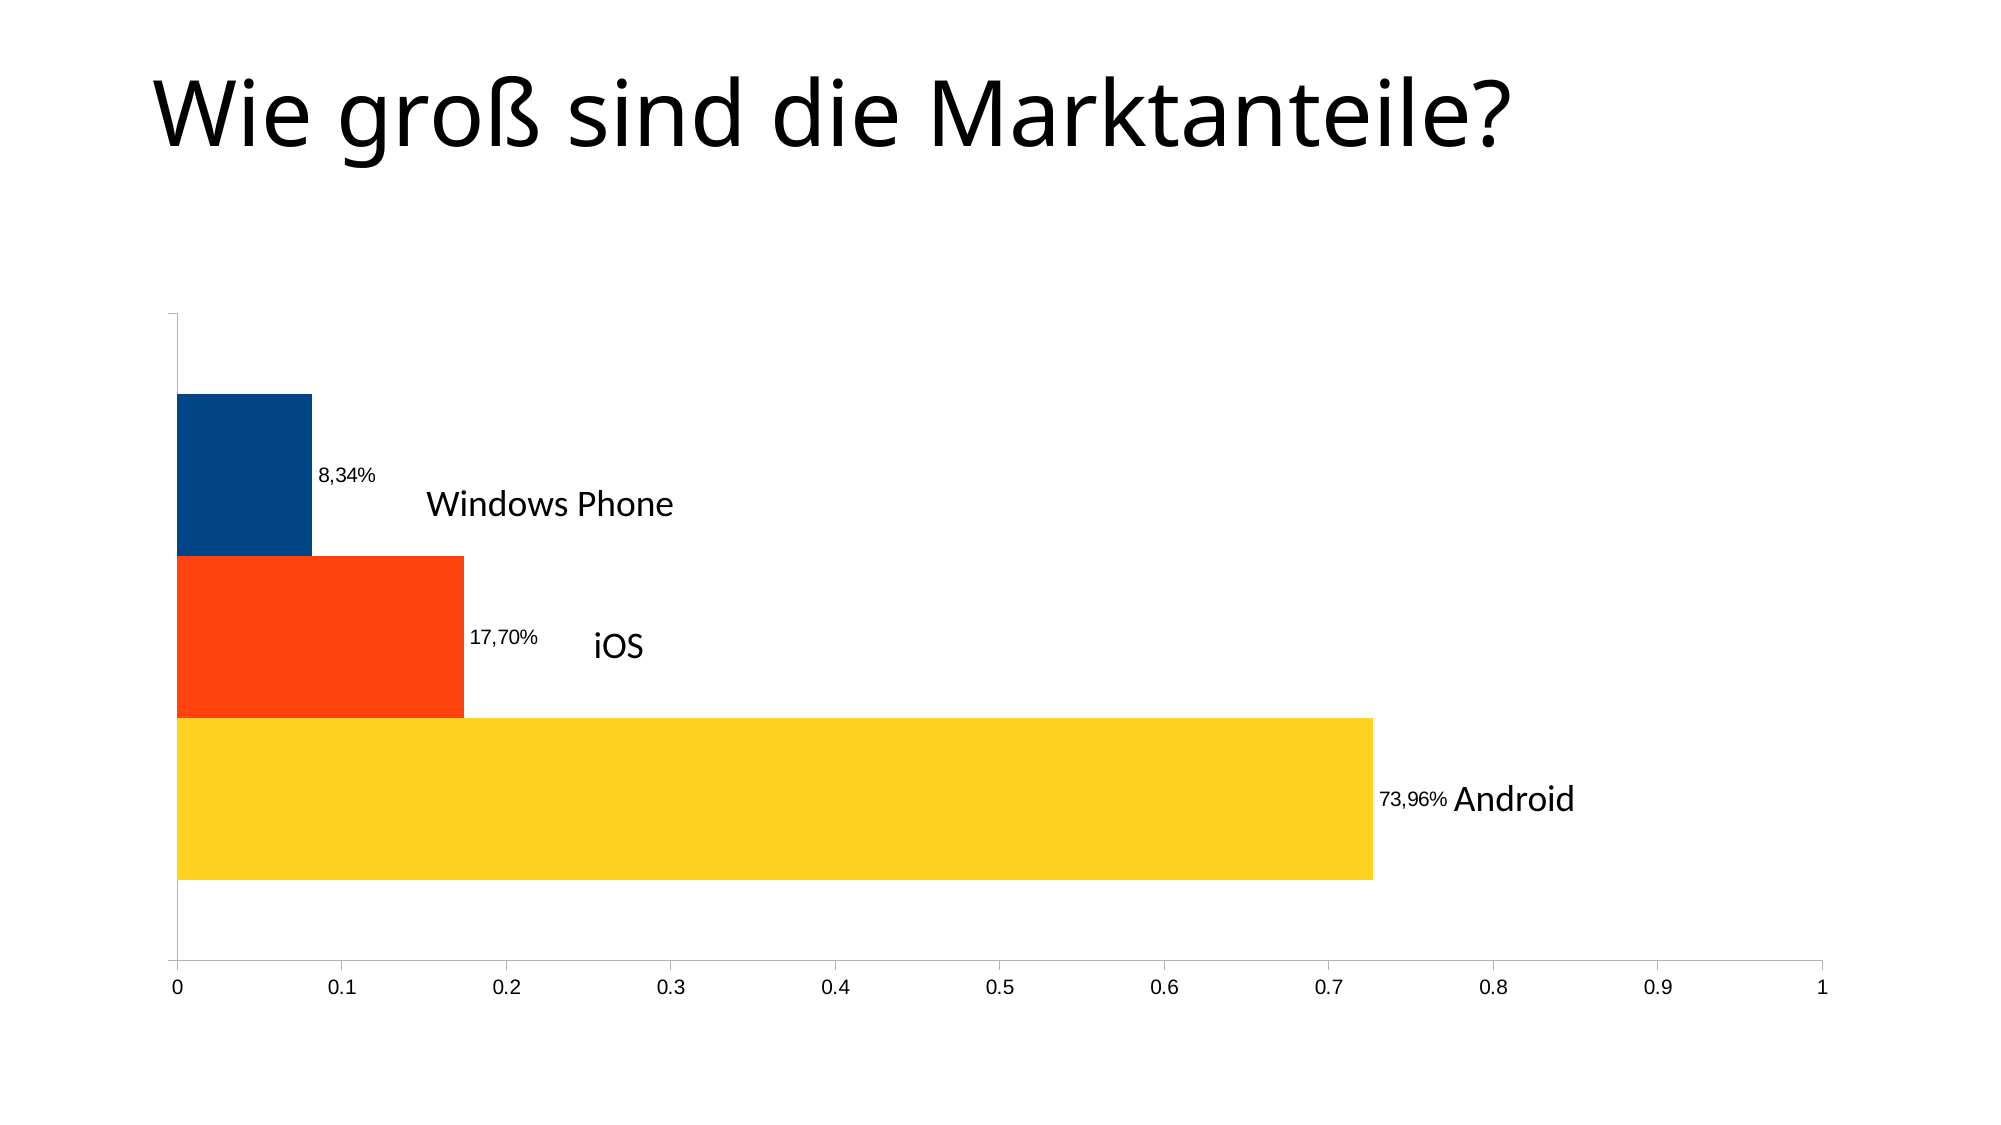

# Wie groß sind die Marktanteile?
### Chart
| Category | Android | iOS | Windoes Phone |
|---|---|---|---|
| None | 0.727 | 0.174 | 0.082 |Windows Phone
iOS
Android